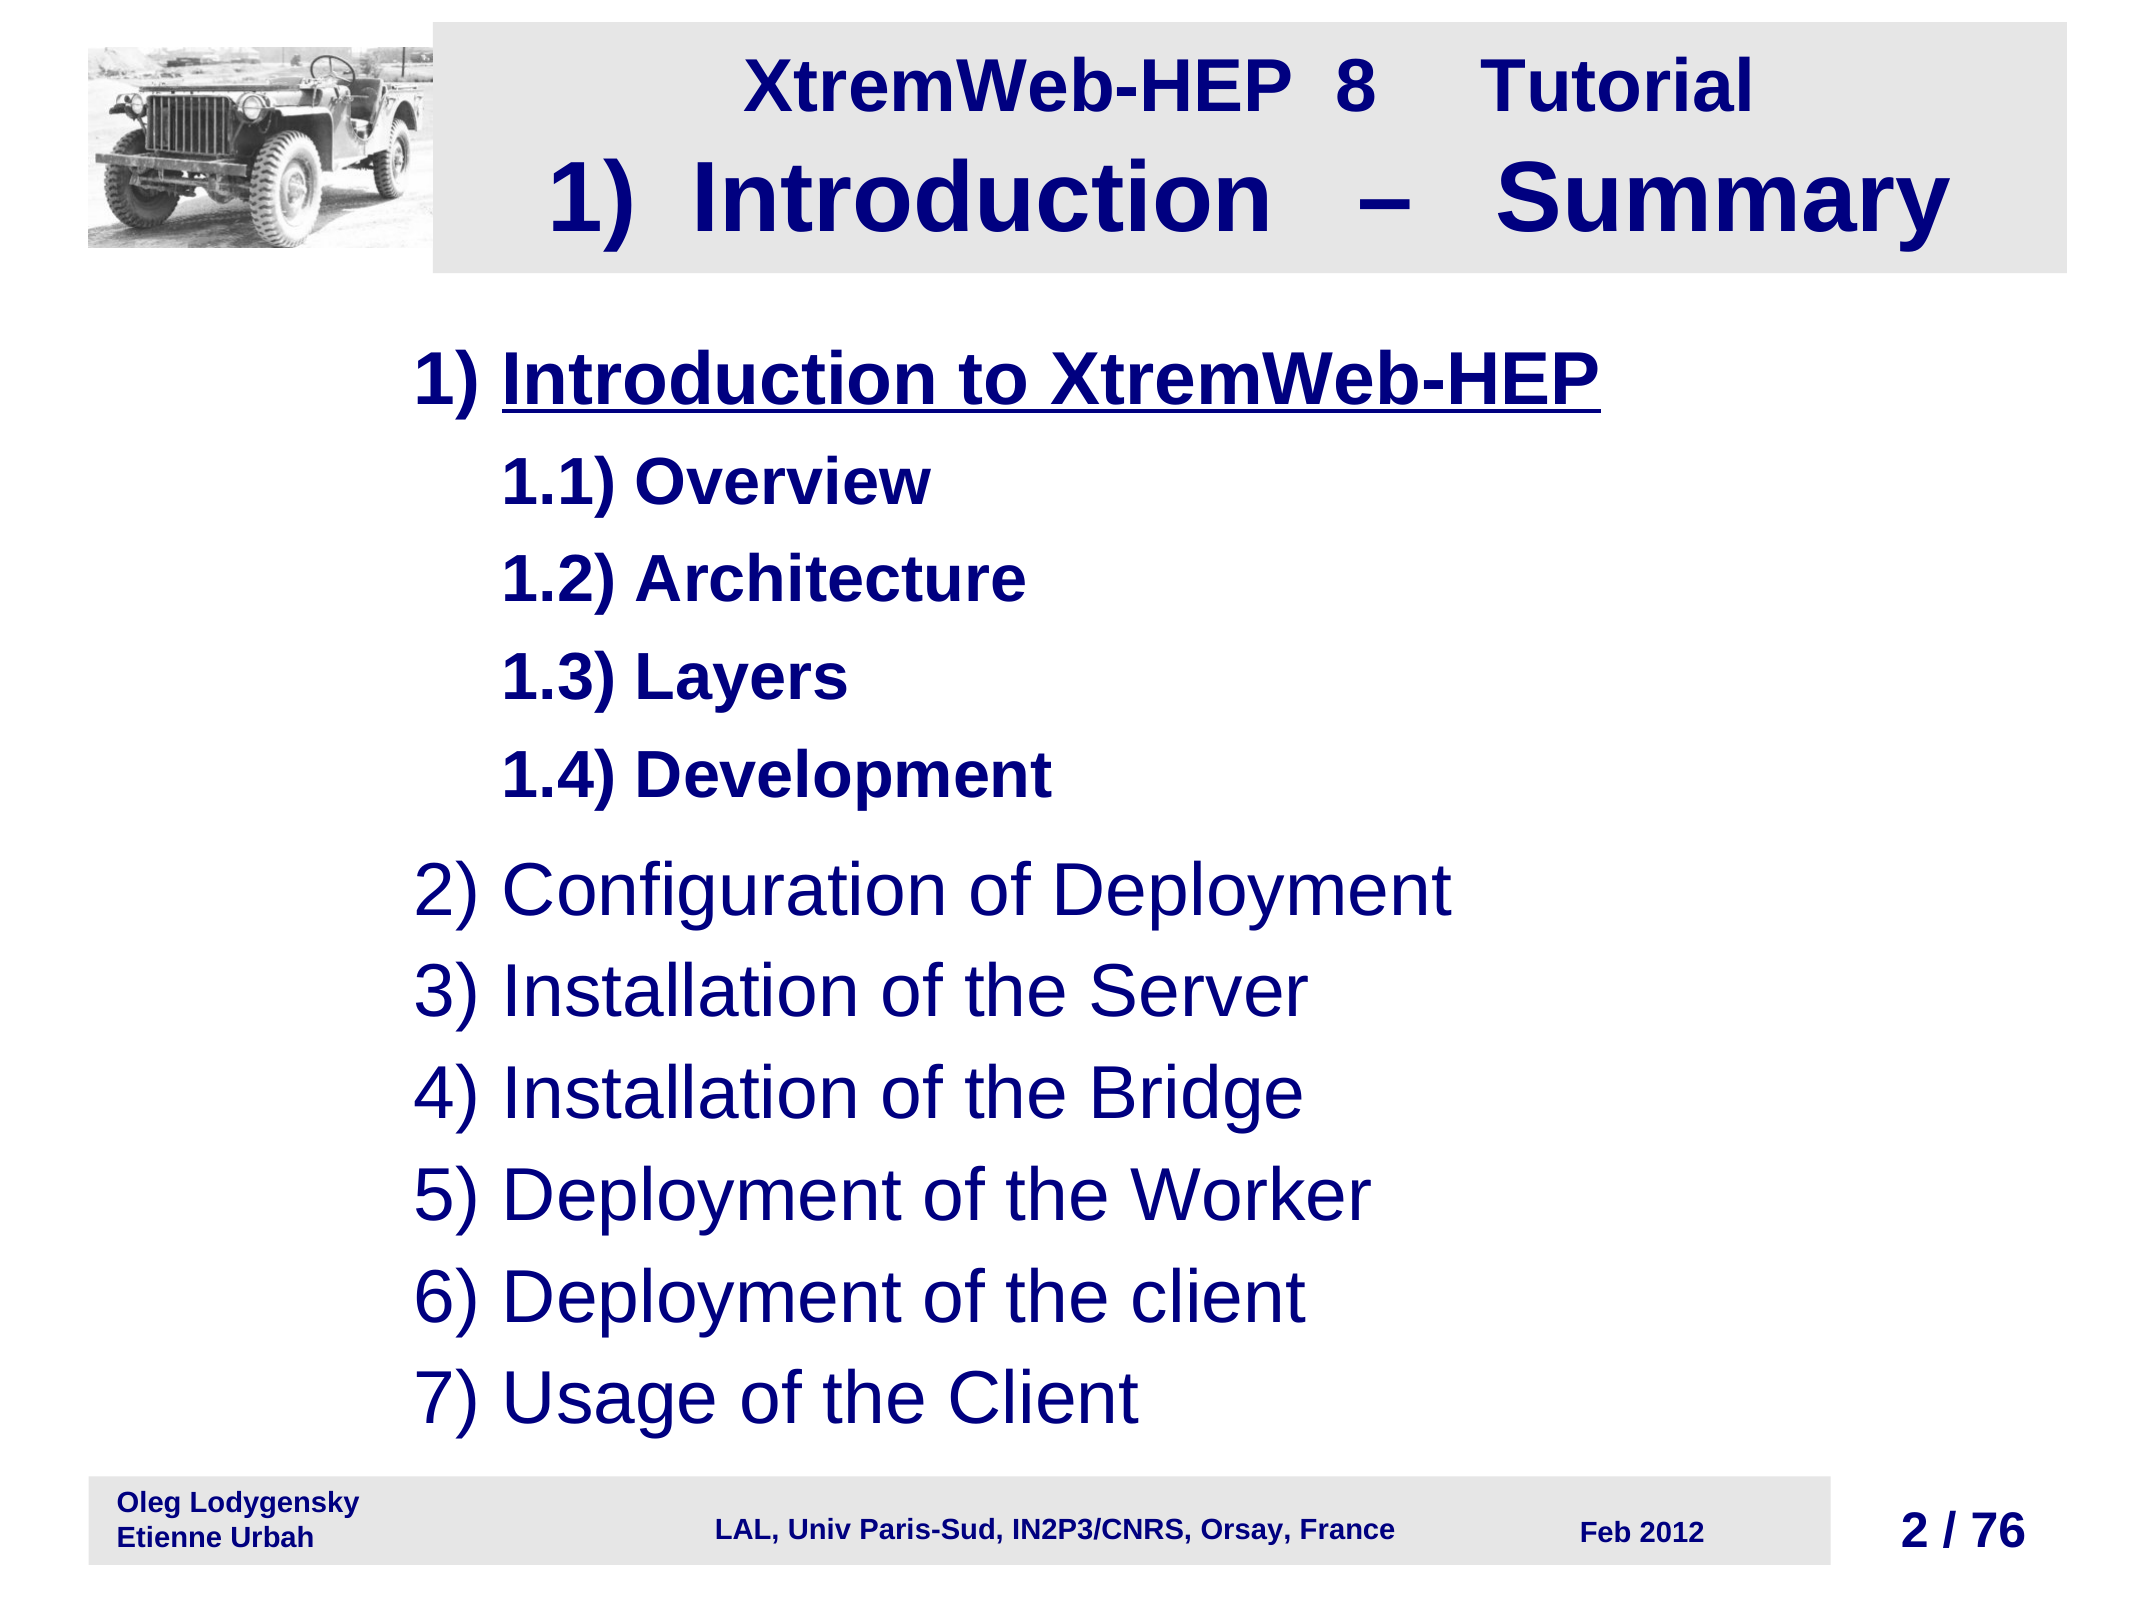

# 1) Introduction – Summary
Introduction to XtremWeb-HEP
Overview
Architecture
Layers
Development
Configuration of Deployment
Installation of the Server
Installation of the Bridge
Deployment of the Worker
Deployment of the client
Usage of the Client
2